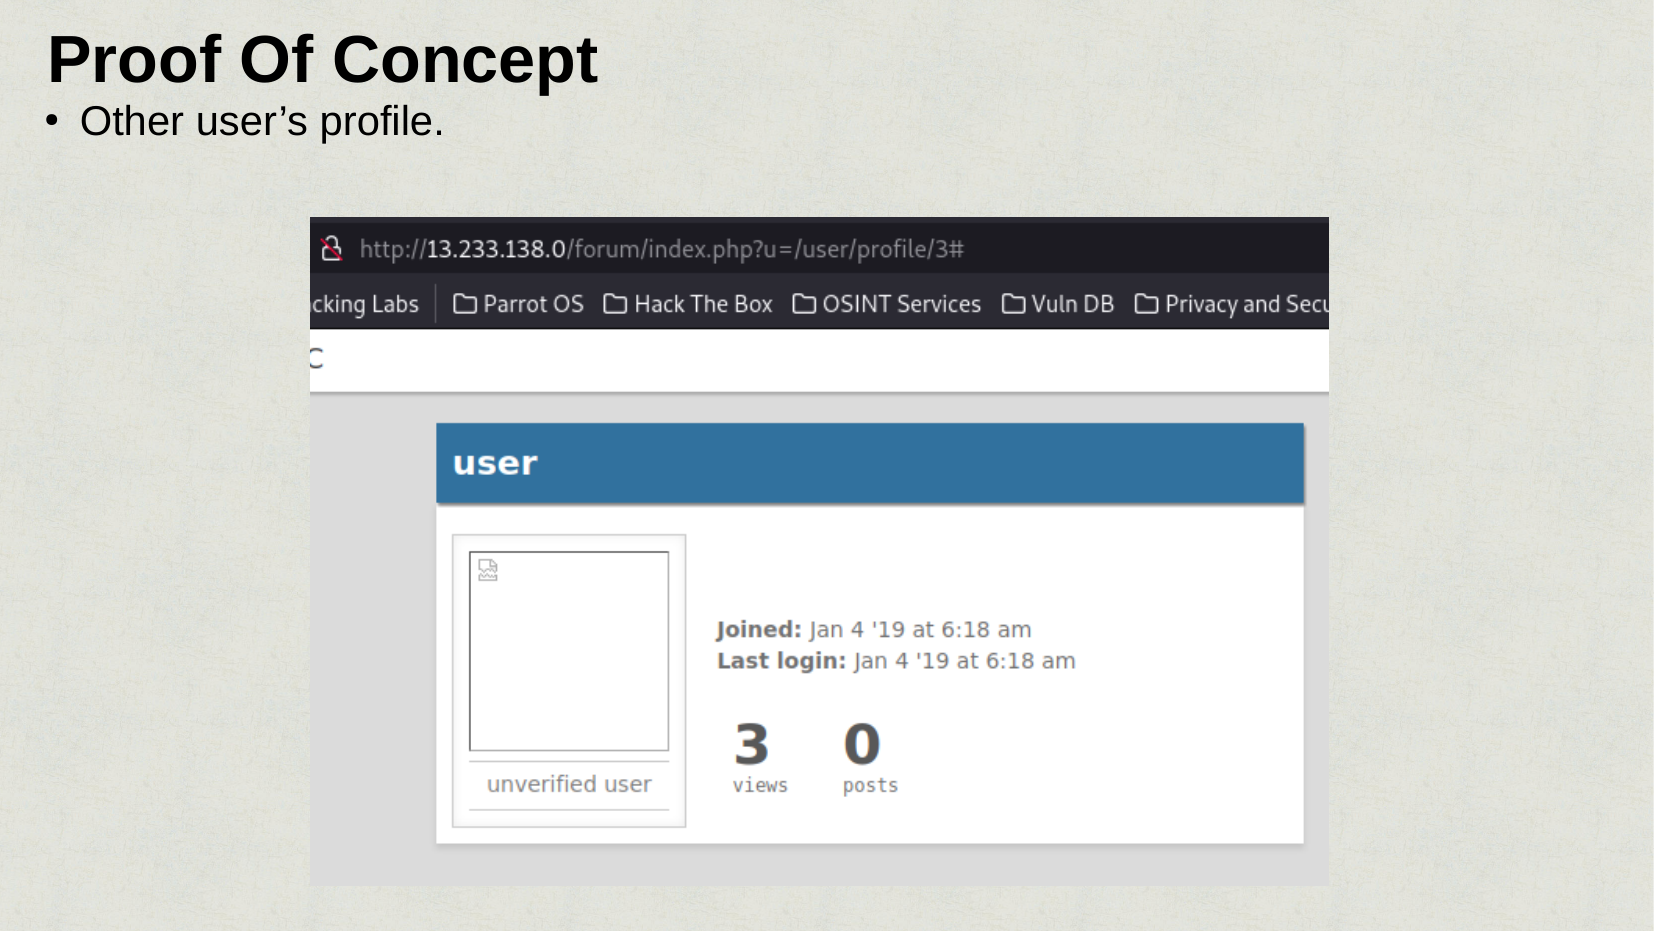

# Proof Of Concept
Other user’s profile.